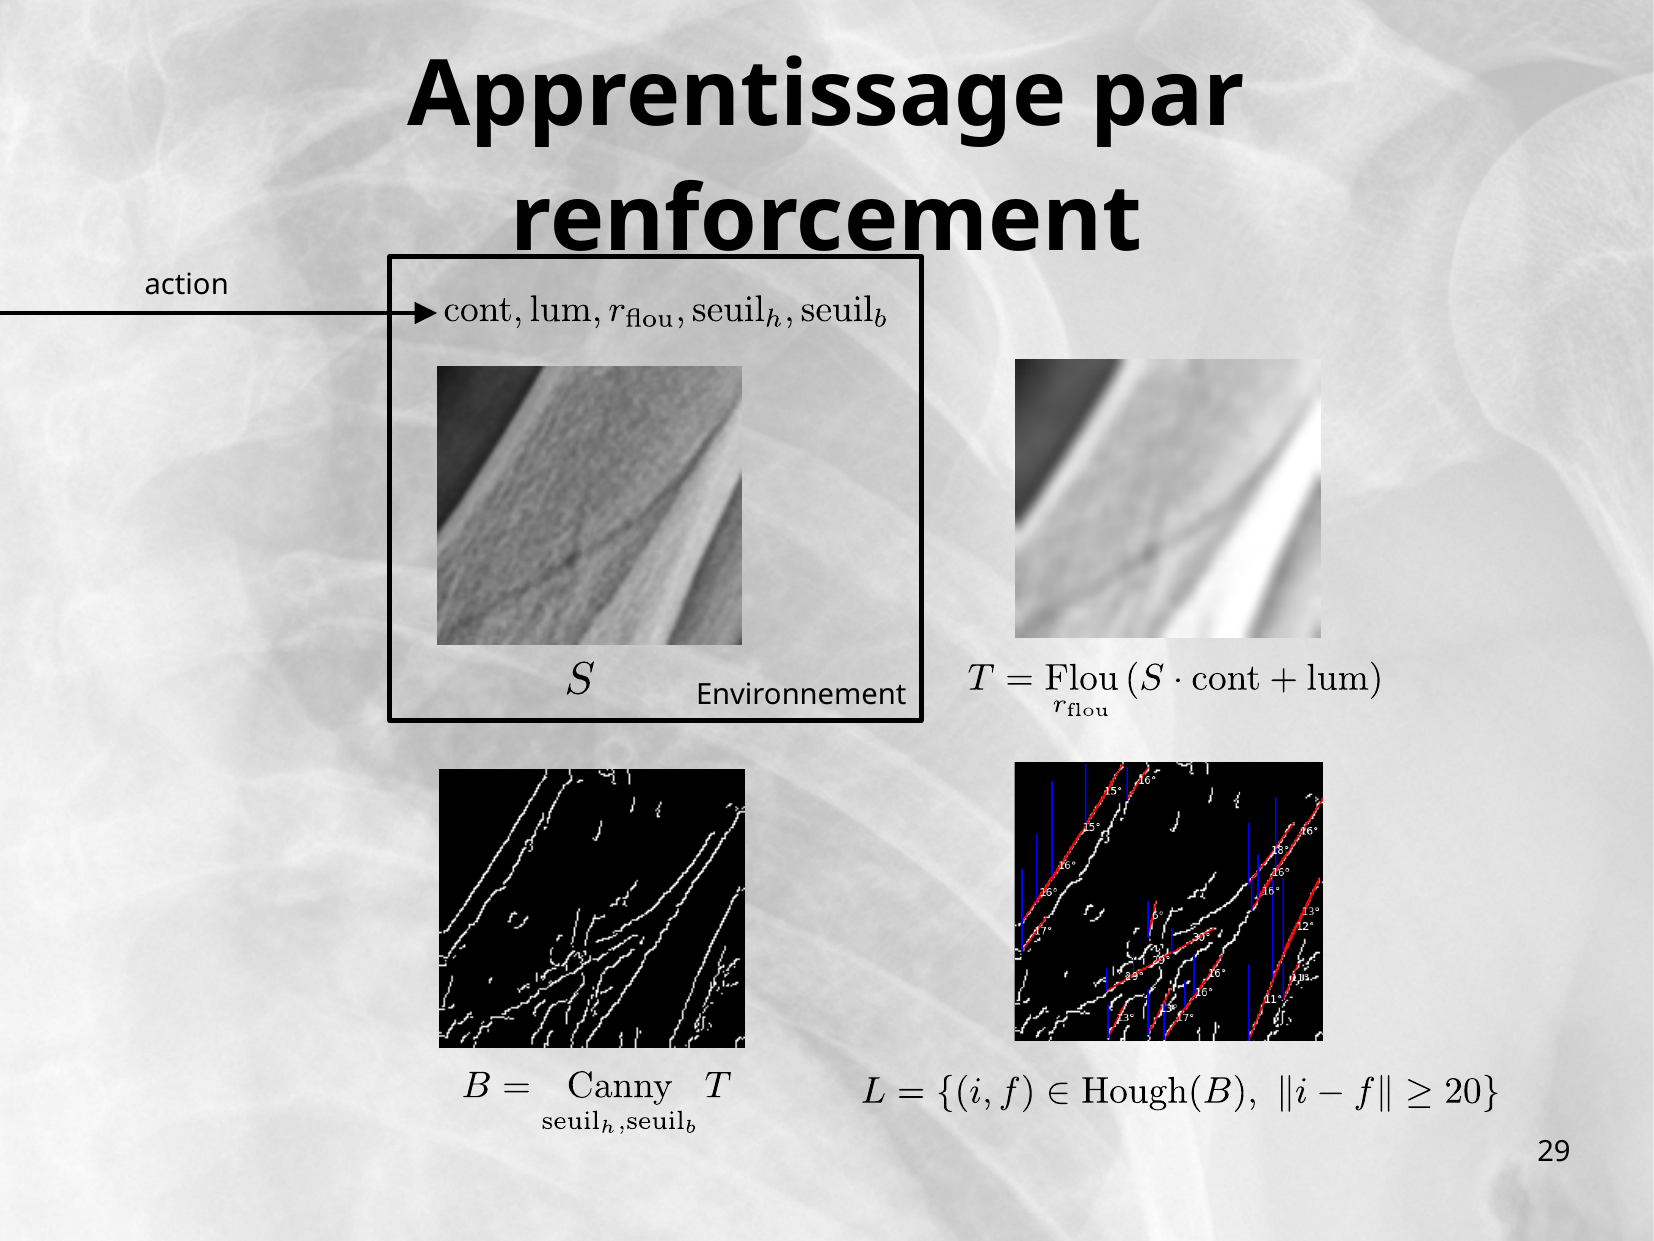

# Apprentissage par renforcement
action
Environnement
29